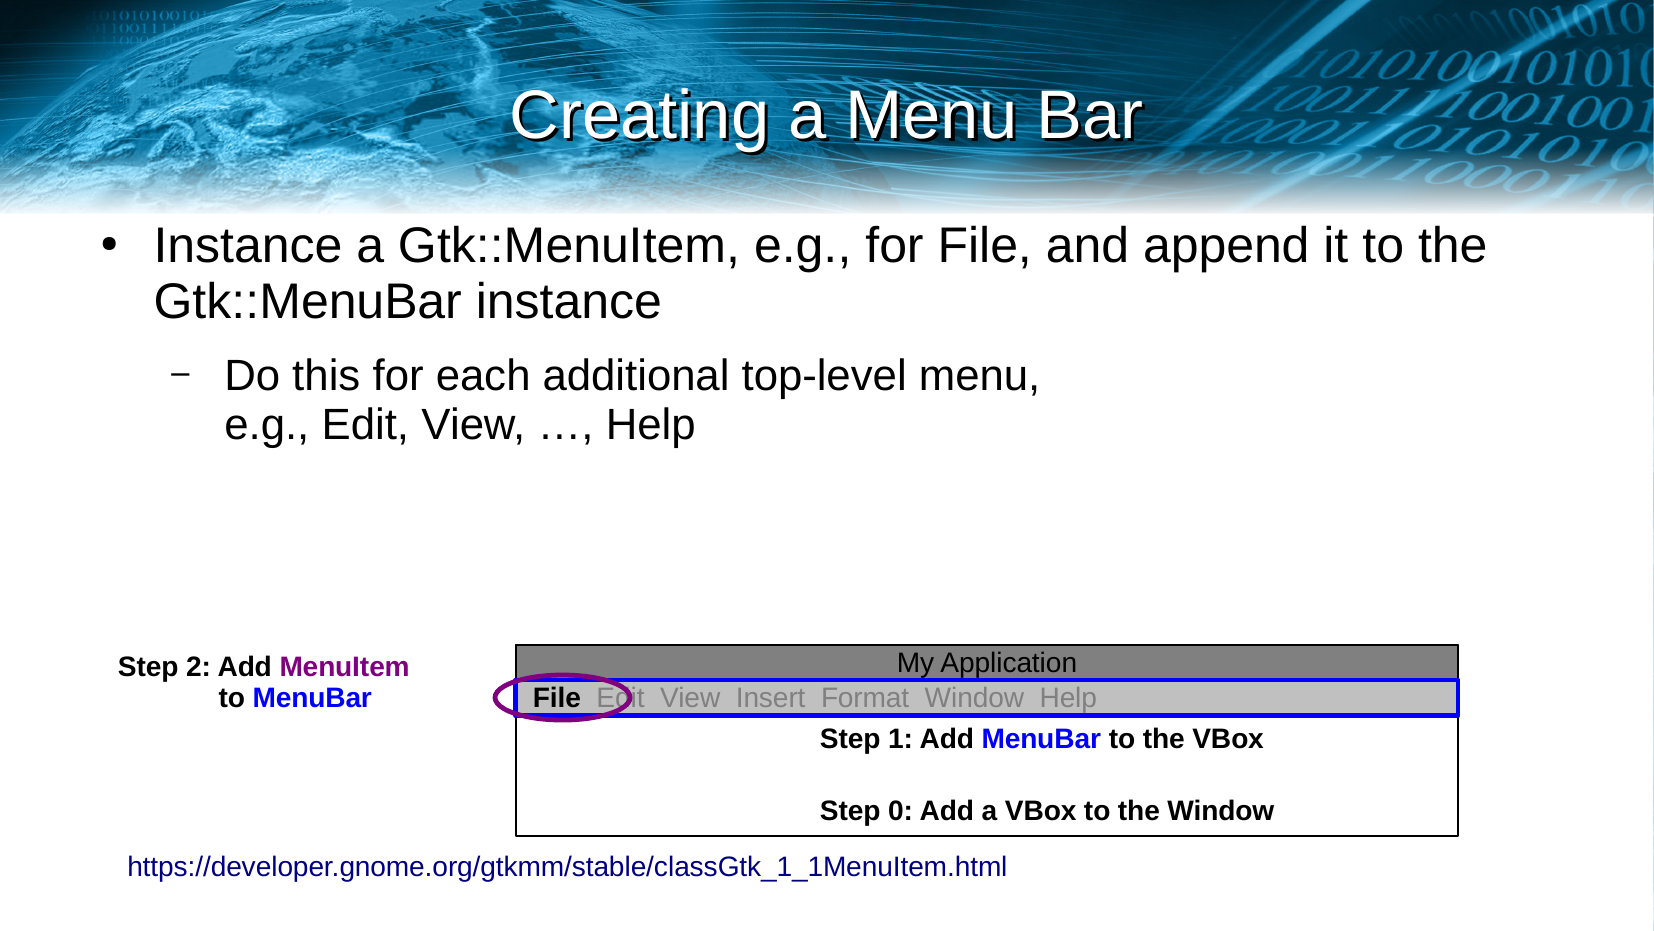

# Creating a Menu Bar
Instance a Gtk::MenuItem, e.g., for File, and append it to the Gtk::MenuBar instance
Do this for each additional top-level menu,
e.g., Edit, View, …, Help
Step 2: Add MenuItem
 to MenuBar
My Application
File Edit View Insert Format Window Help
Step 1: Add MenuBar to the VBox
Step 0: Add a VBox to the Window
https://developer.gnome.org/gtkmm/stable/classGtk_1_1MenuItem.html